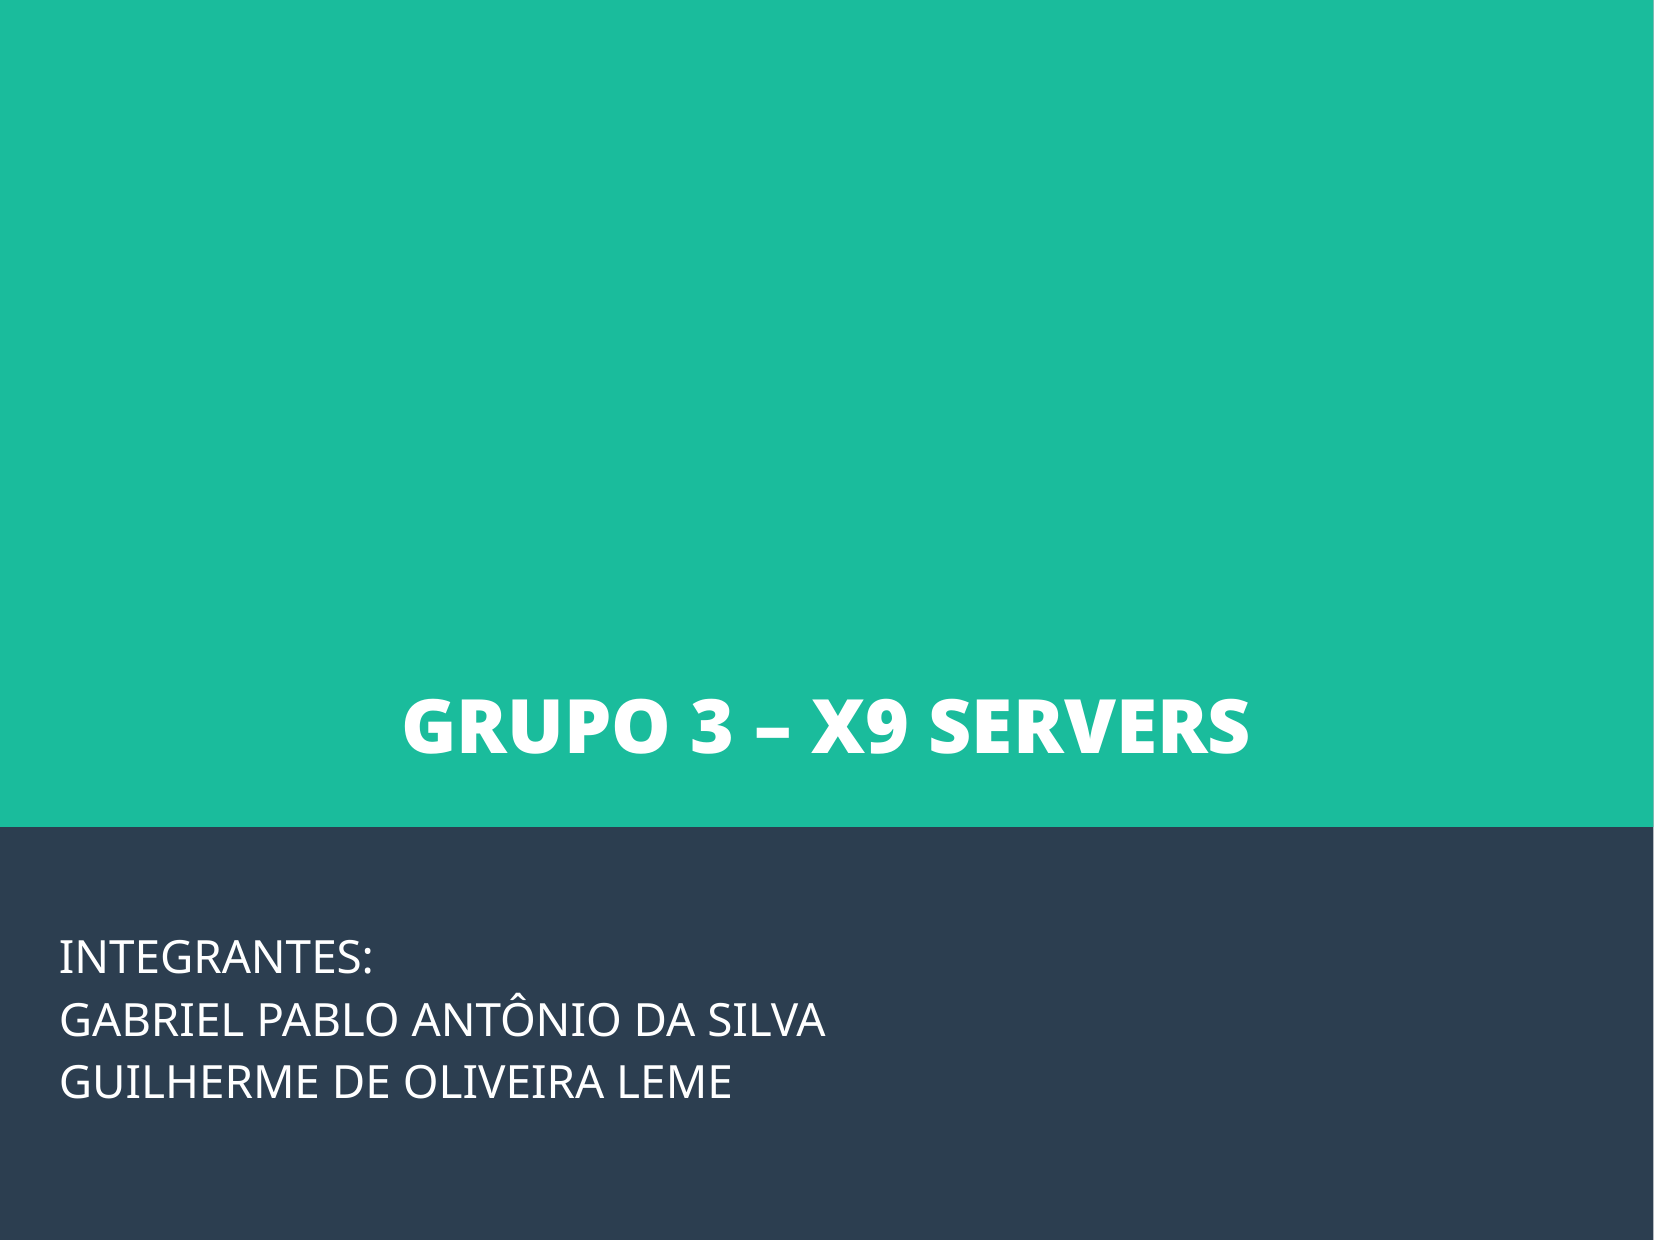

# GRUPO 3 – X9 SERVERS
INTEGRANTES:
GABRIEL PABLO ANTÔNIO DA SILVA
GUILHERME DE OLIVEIRA LEME